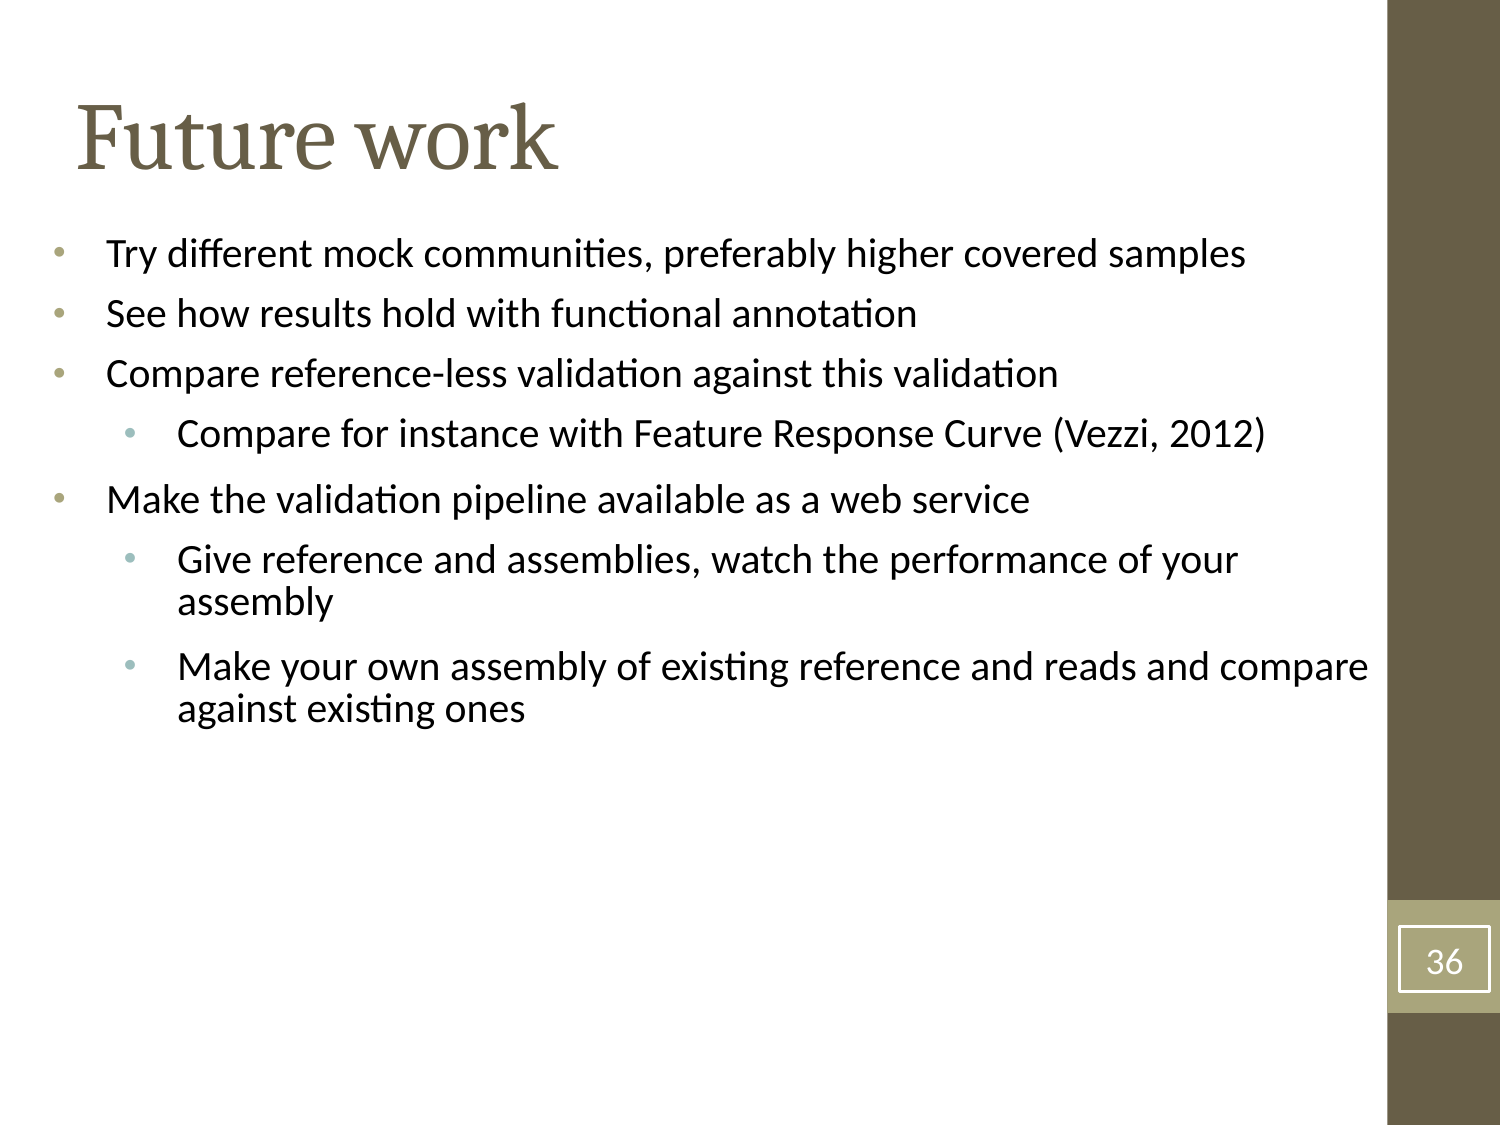

# Future work
Try different mock communities, preferably higher covered samples
See how results hold with functional annotation
Compare reference-less validation against this validation
Compare for instance with Feature Response Curve (Vezzi, 2012)
Make the validation pipeline available as a web service
Give reference and assemblies, watch the performance of your assembly
Make your own assembly of existing reference and reads and compare against existing ones
36